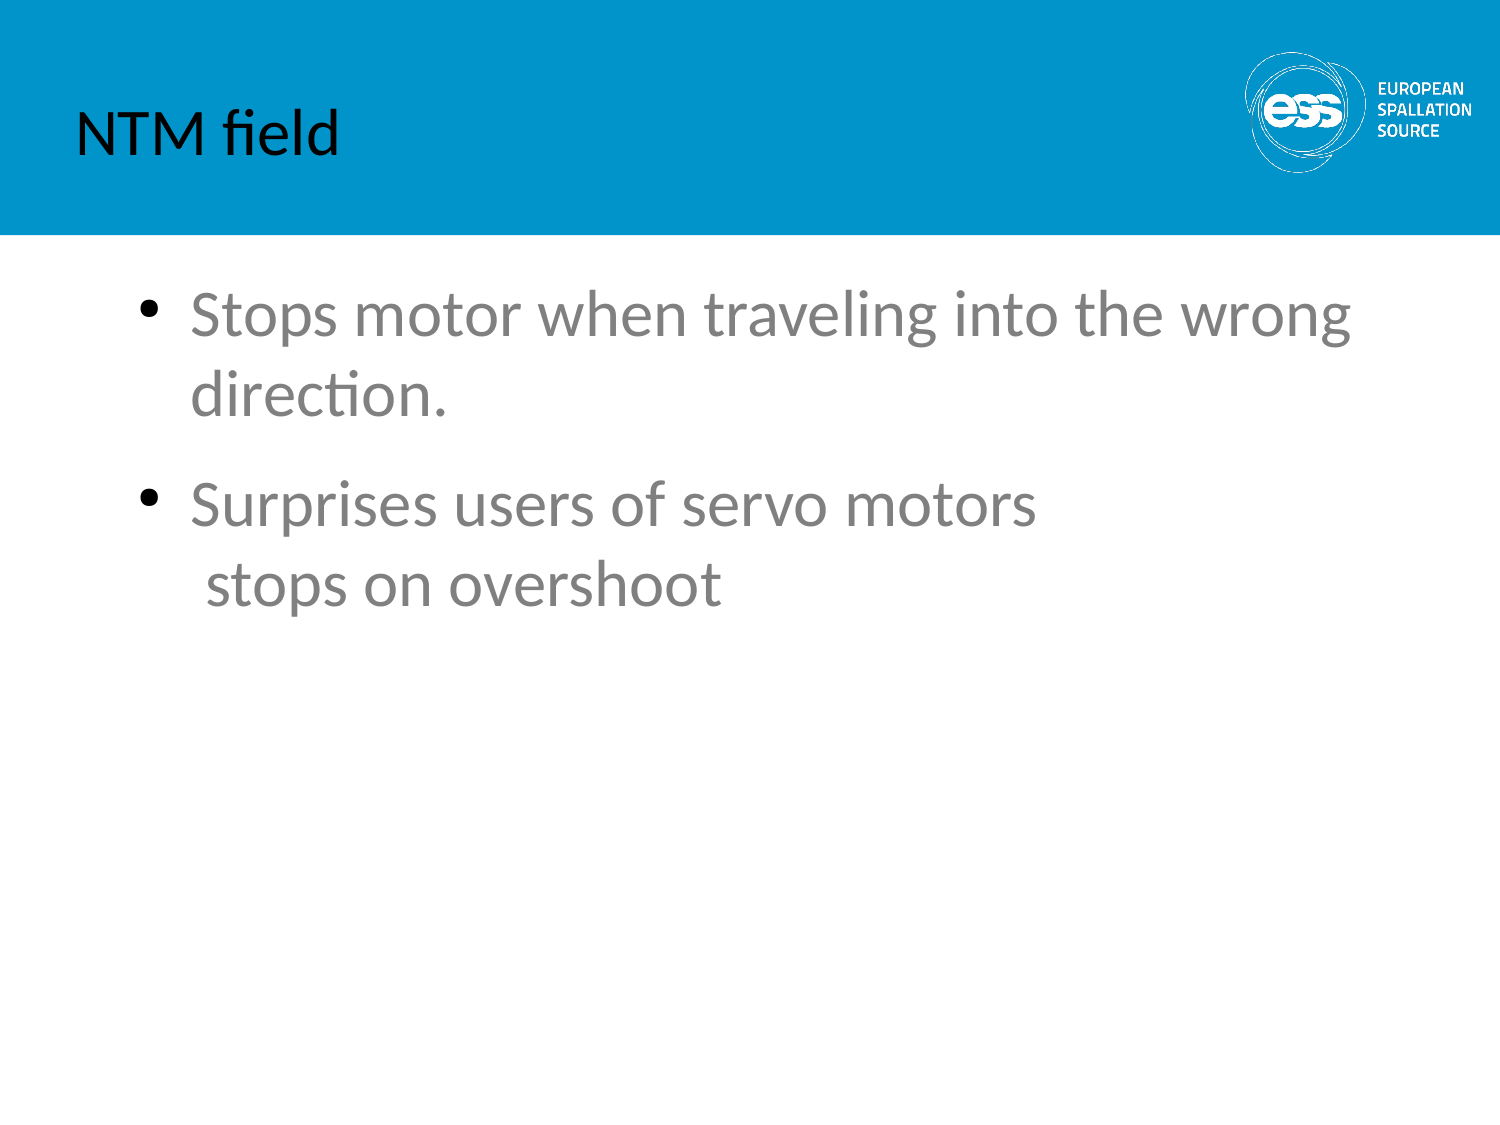

# NTM field
Stops motor when traveling into the wrong direction.
Surprises users of servo motors
 stops on overshoot